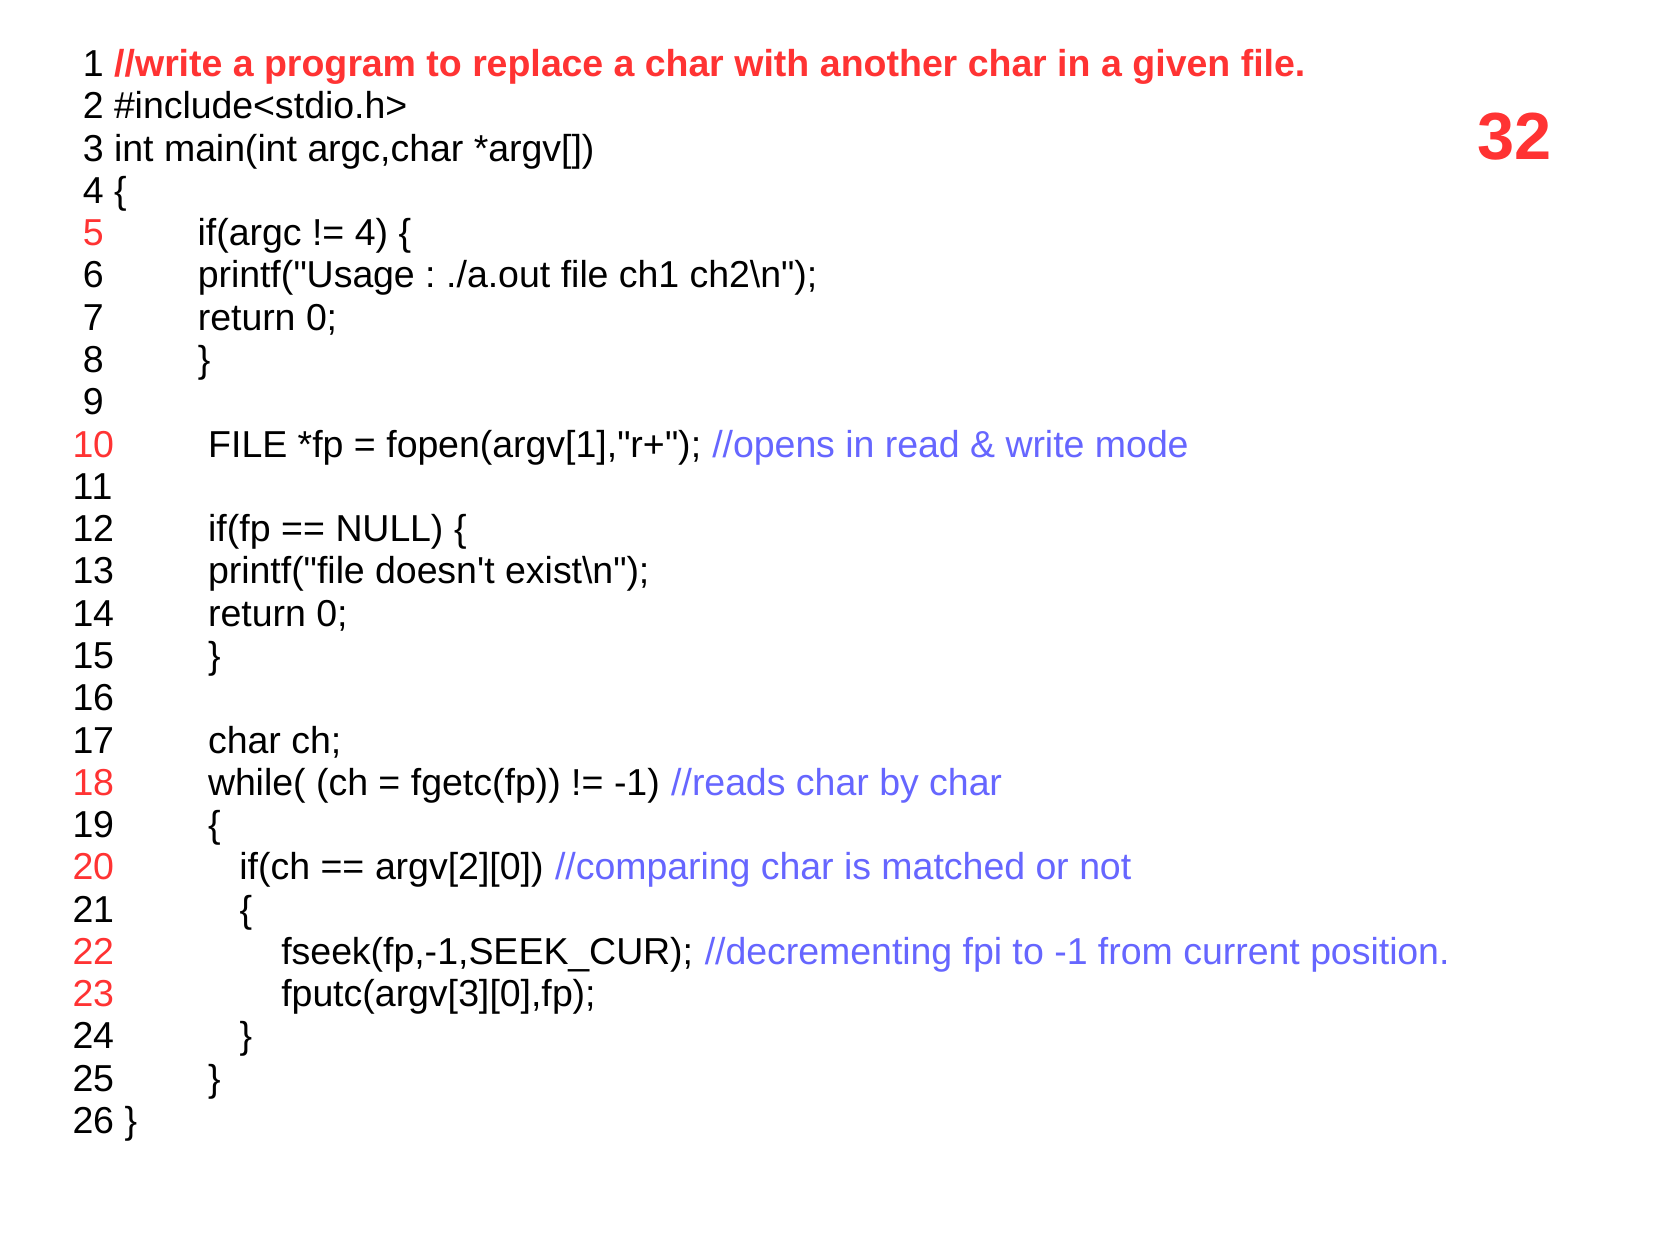

1 //write a program to replace a char with another char in a given file.
 2 #include<stdio.h>
 3 int main(int argc,char *argv[])
 4 {
 5 if(argc != 4) {
 6 printf("Usage : ./a.out file ch1 ch2\n");
 7 return 0;
 8 }
 9
 10 FILE *fp = fopen(argv[1],"r+"); //opens in read & write mode
 11
 12 if(fp == NULL) {
 13 printf("file doesn't exist\n");
 14 return 0;
 15 }
 16
 17 char ch;
 18 while( (ch = fgetc(fp)) != -1) //reads char by char
 19 {
 20 if(ch == argv[2][0]) //comparing char is matched or not
 21 {
 22 fseek(fp,-1,SEEK_CUR); //decrementing fpi to -1 from current position.
 23 fputc(argv[3][0],fp);
 24 }
 25 }
 26 }
32